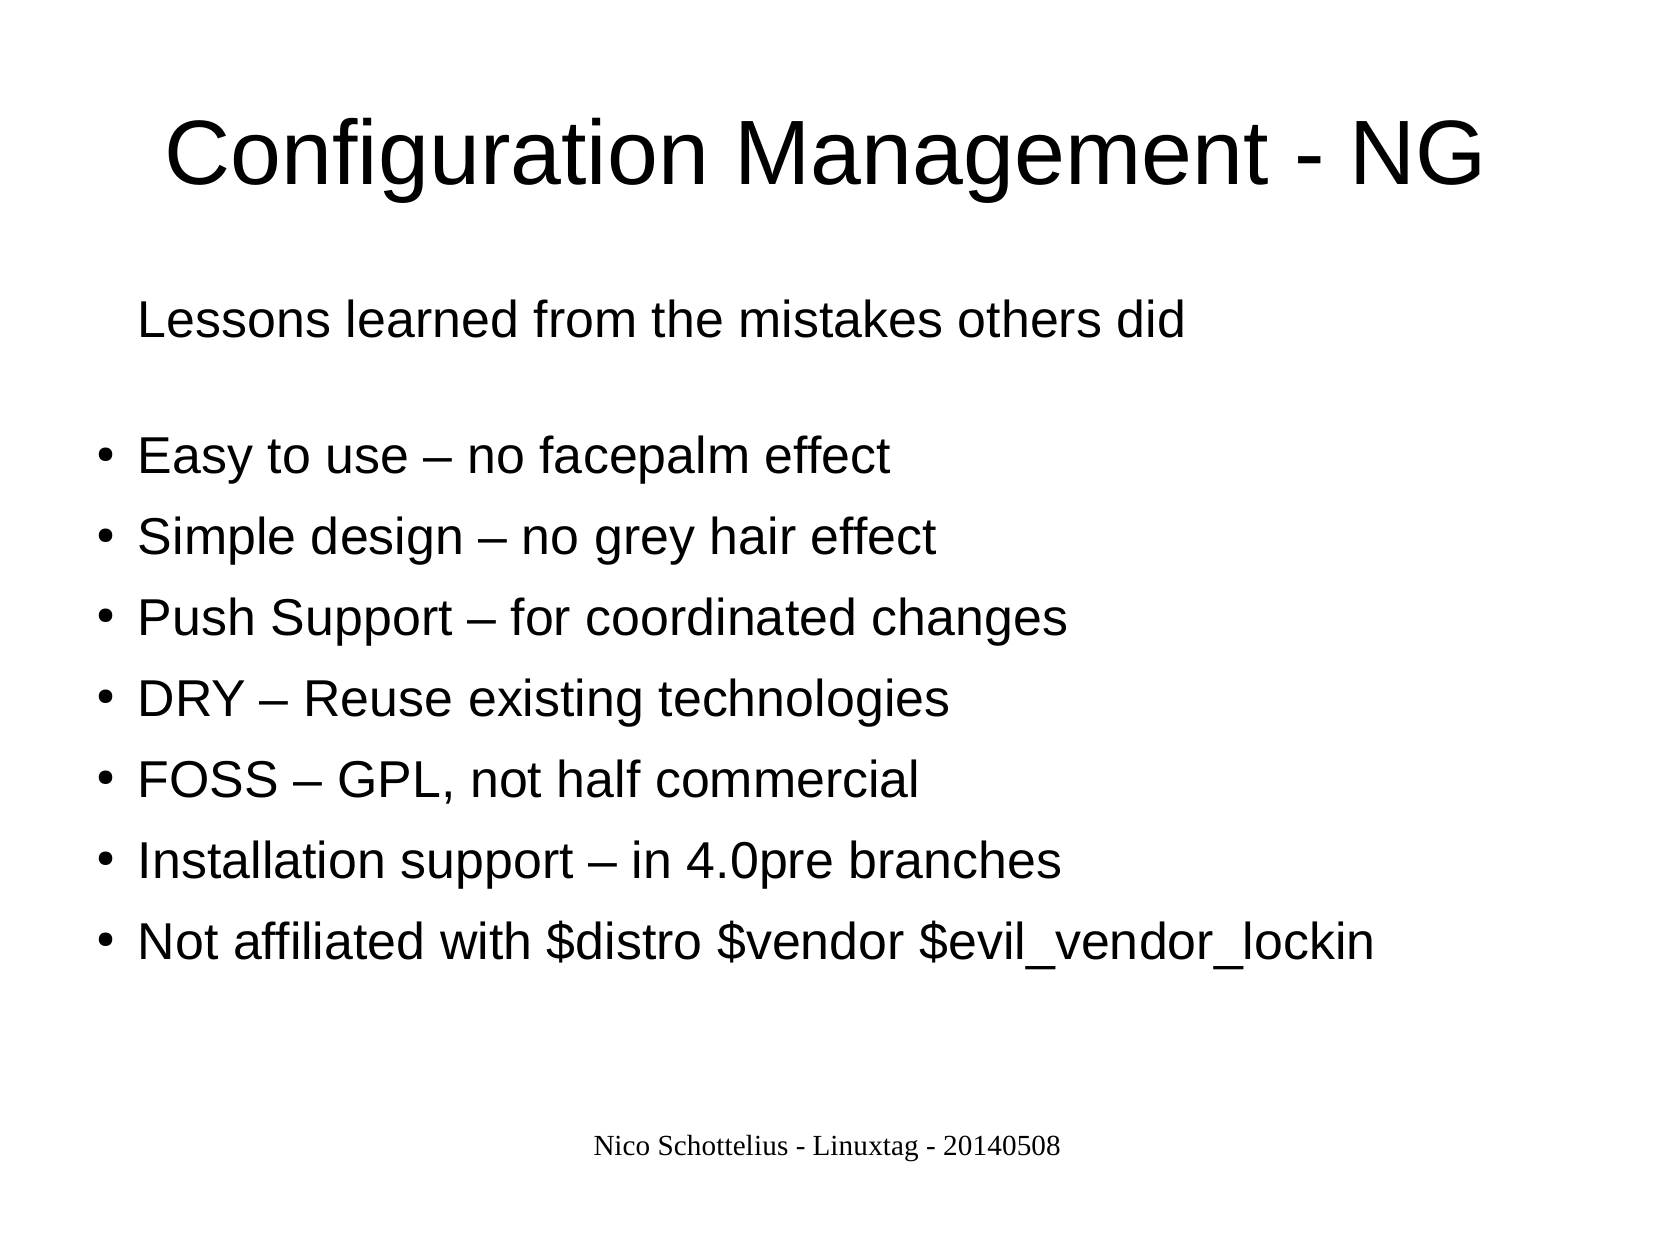

# Configuration Management - NG
Lessons learned from the mistakes others did
Easy to use – no facepalm effect
Simple design – no grey hair effect
Push Support – for coordinated changes
DRY – Reuse existing technologies
FOSS – GPL, not half commercial
Installation support – in 4.0pre branches
Not affiliated with $distro $vendor $evil_vendor_lockin
Nico Schottelius - Linuxtag - 20140508